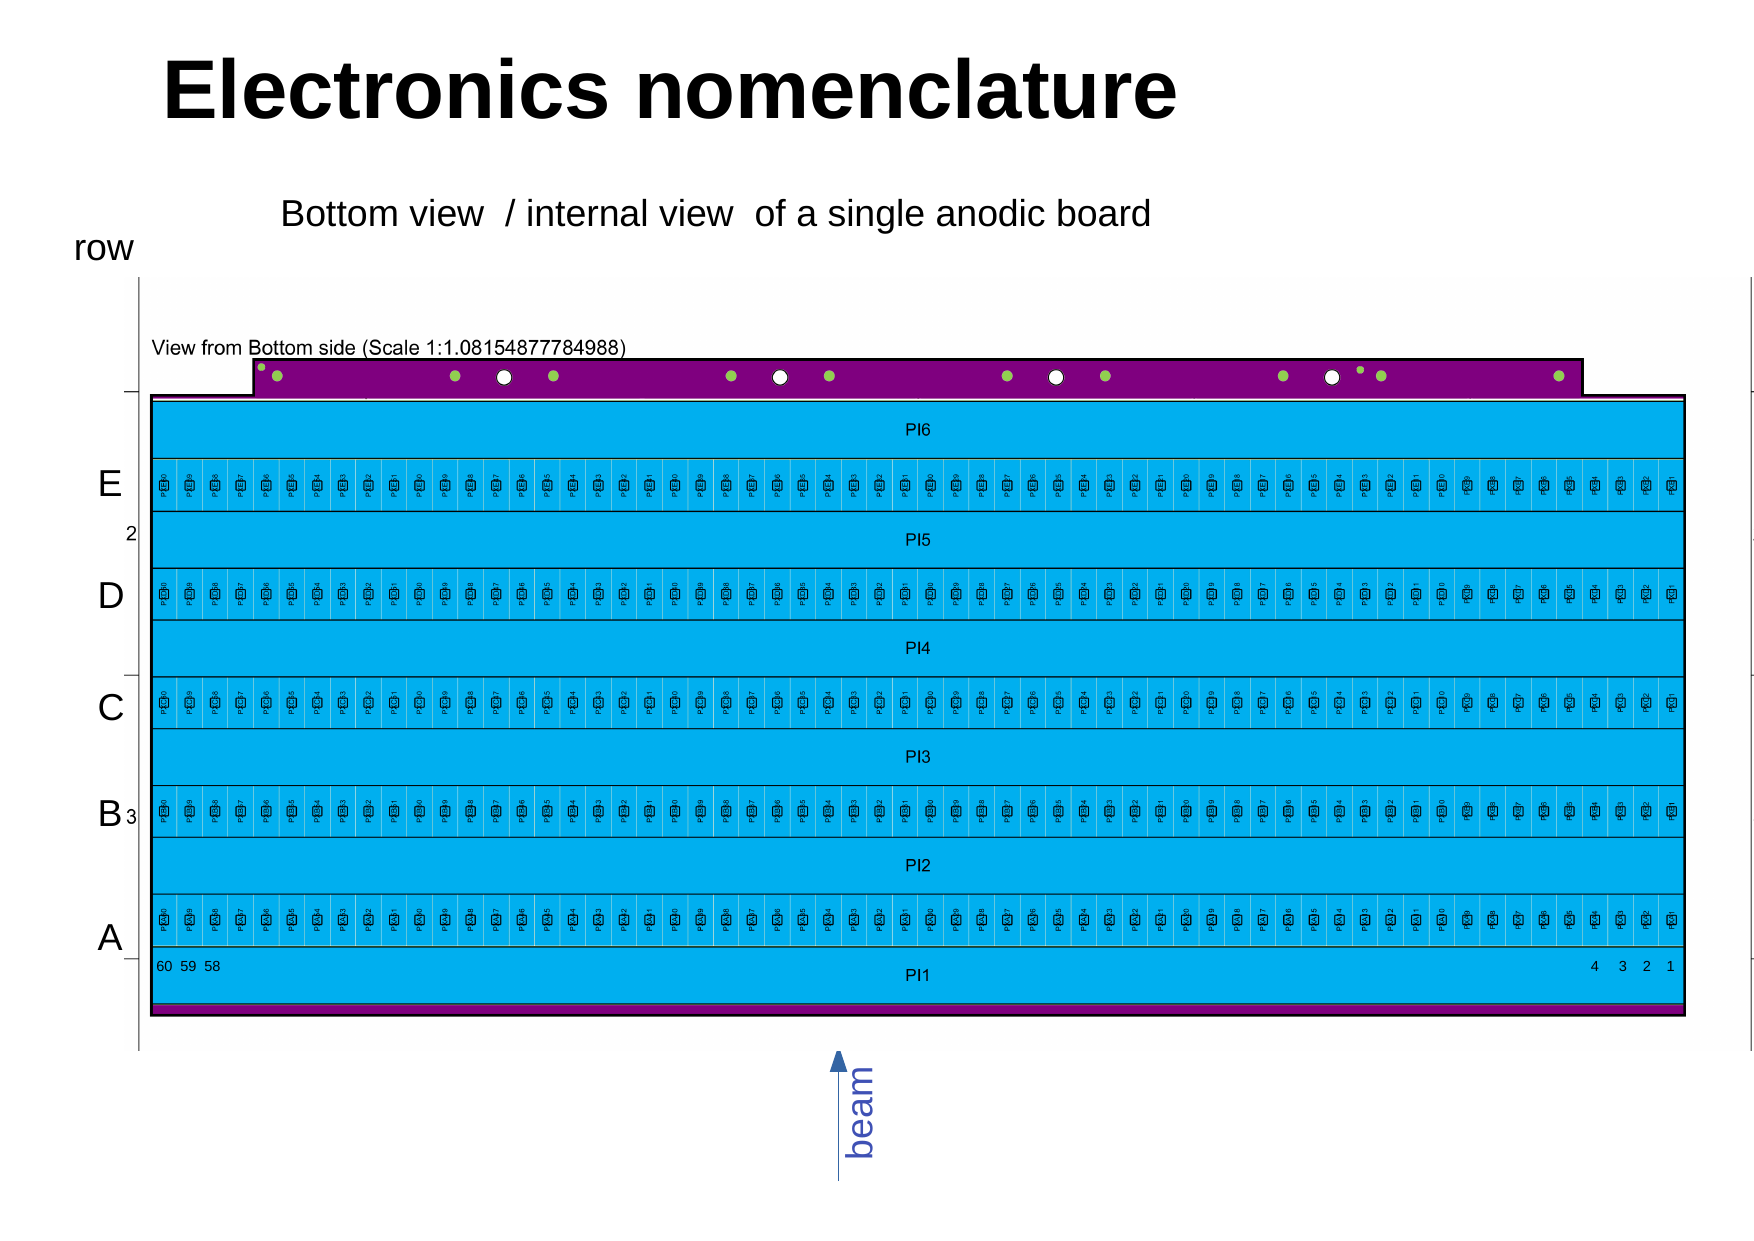

Electronics nomenclature
Bottom view / internal view of a single anodic board
row
E
D
C
B
A
60 59 58																		 	 4 3 2 1
beam